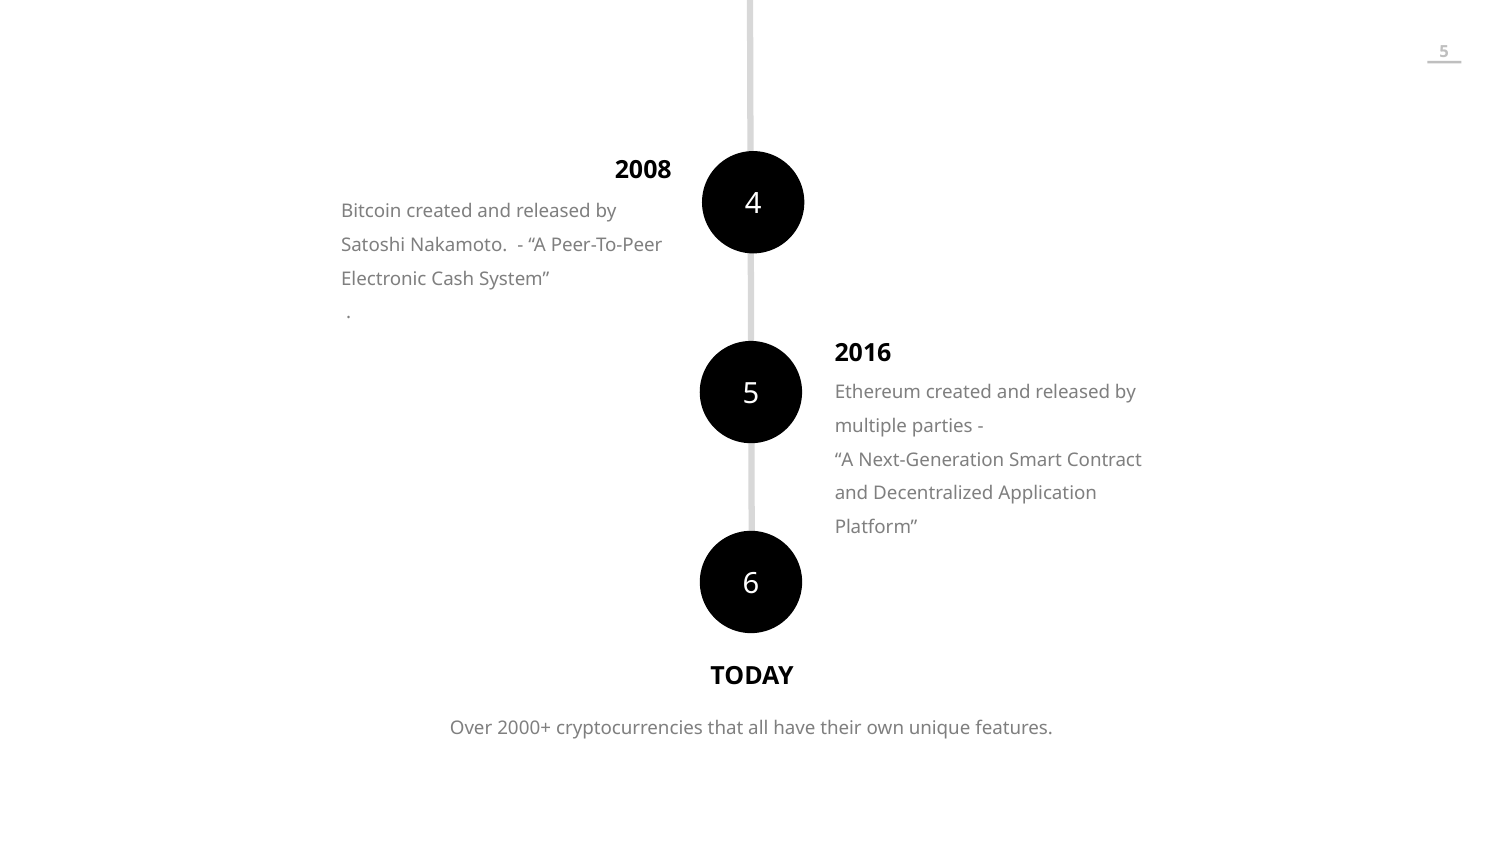

2008
4
Bitcoin created and released by Satoshi Nakamoto. - “A Peer-To-Peer Electronic Cash System”
 .
2016
5
Ethereum created and released by multiple parties -
“A Next-Generation Smart Contract and Decentralized Application Platform”
6
TODAY
Over 2000+ cryptocurrencies that all have their own unique features.